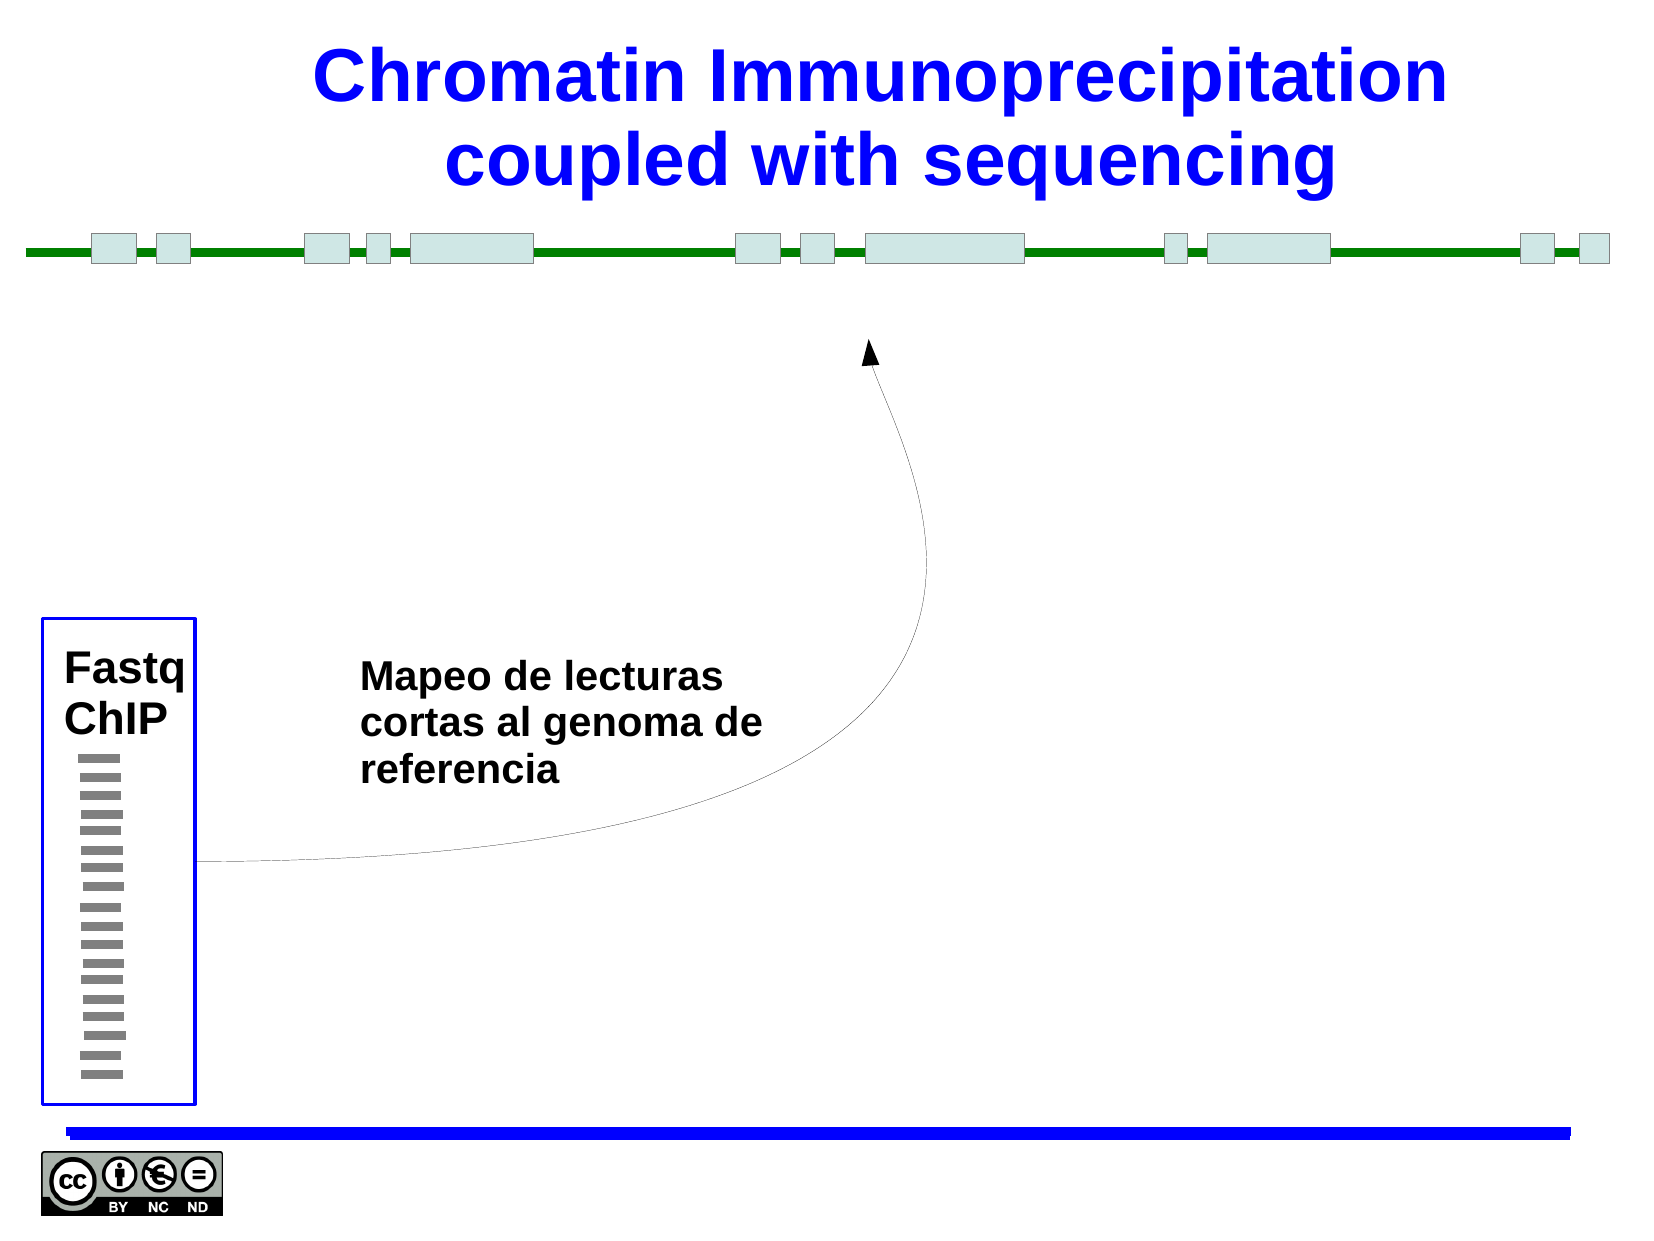

# Chromatin Immunoprecipitation coupled with sequencing
Fastq
ChIP
Mapeo de lecturas cortas al genoma de referencia